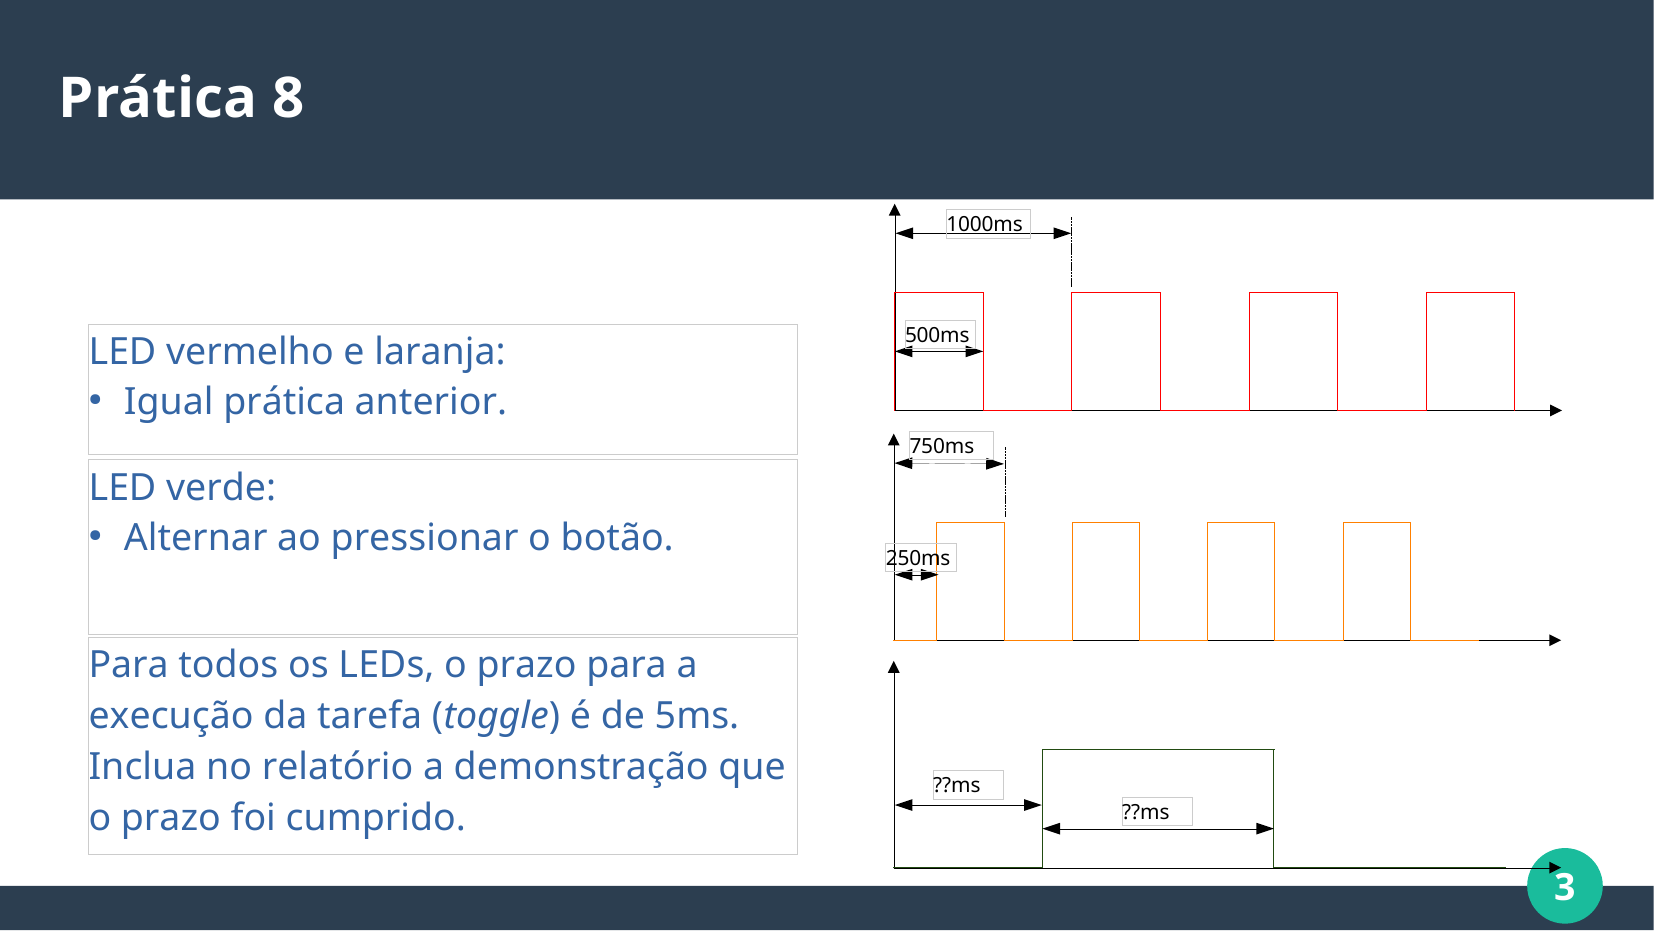

# Prática 8
1000ms
500ms
LED vermelho e laranja:
Igual prática anterior.
750ms
LED verde:
Alternar ao pressionar o botão.
250ms
Para todos os LEDs, o prazo para a execução da tarefa (toggle) é de 5ms.
Inclua no relatório a demonstração que o prazo foi cumprido.
??ms
??ms